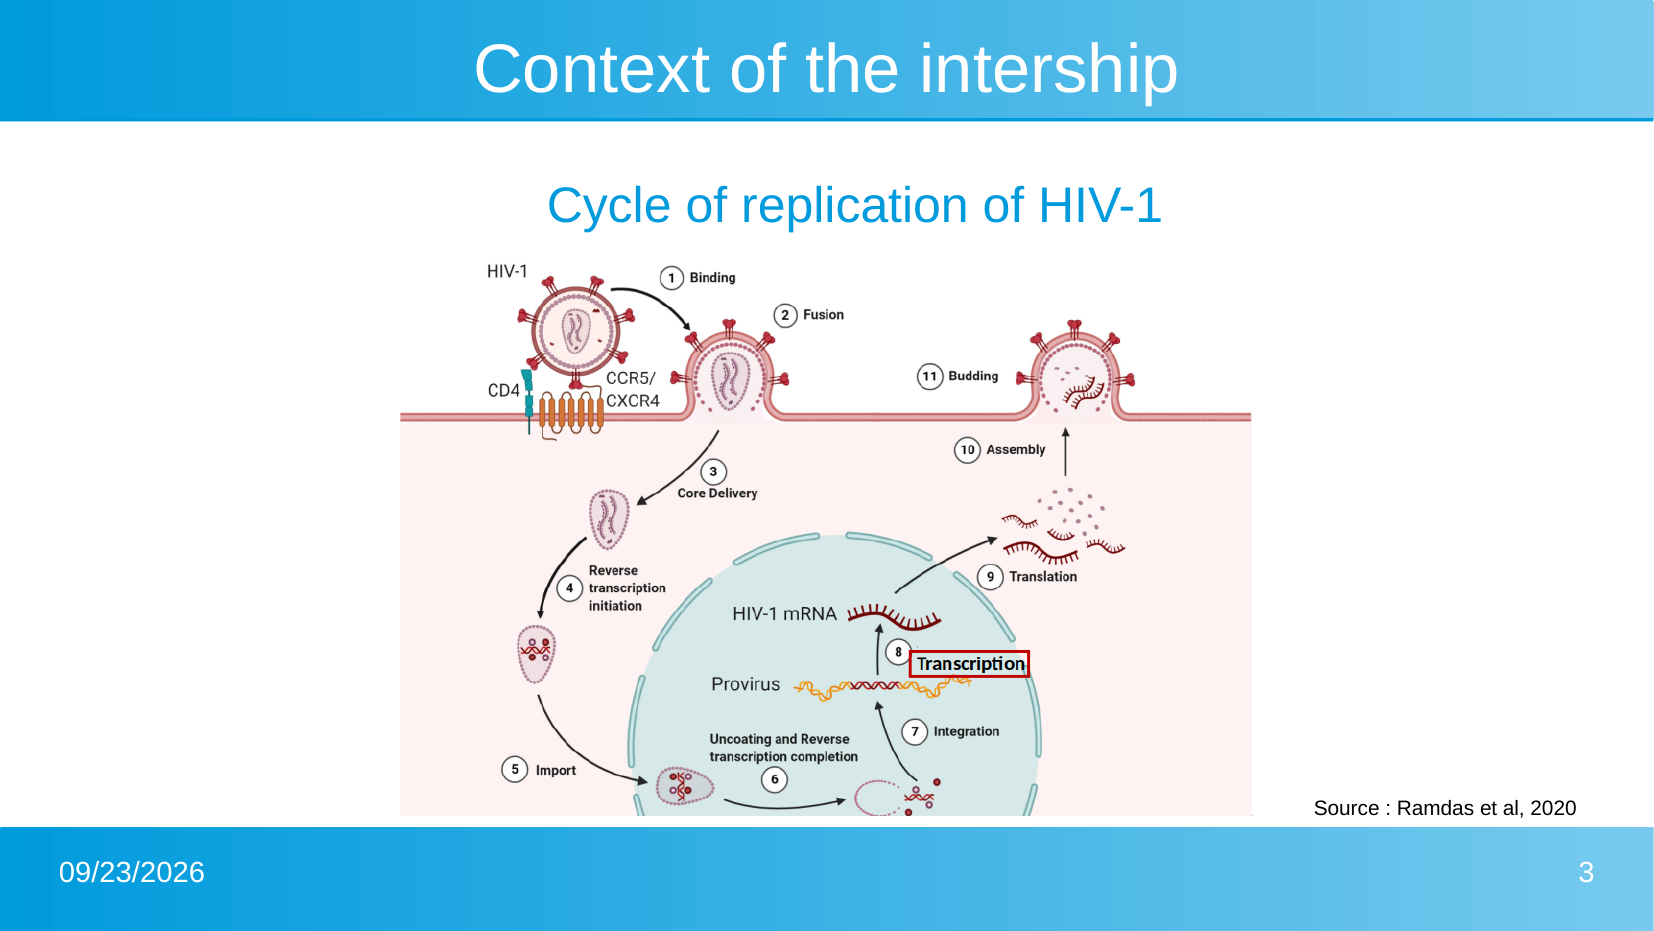

# Context of the intership
Cycle of replication of HIV-1
Source : Ramdas et al, 2020
3